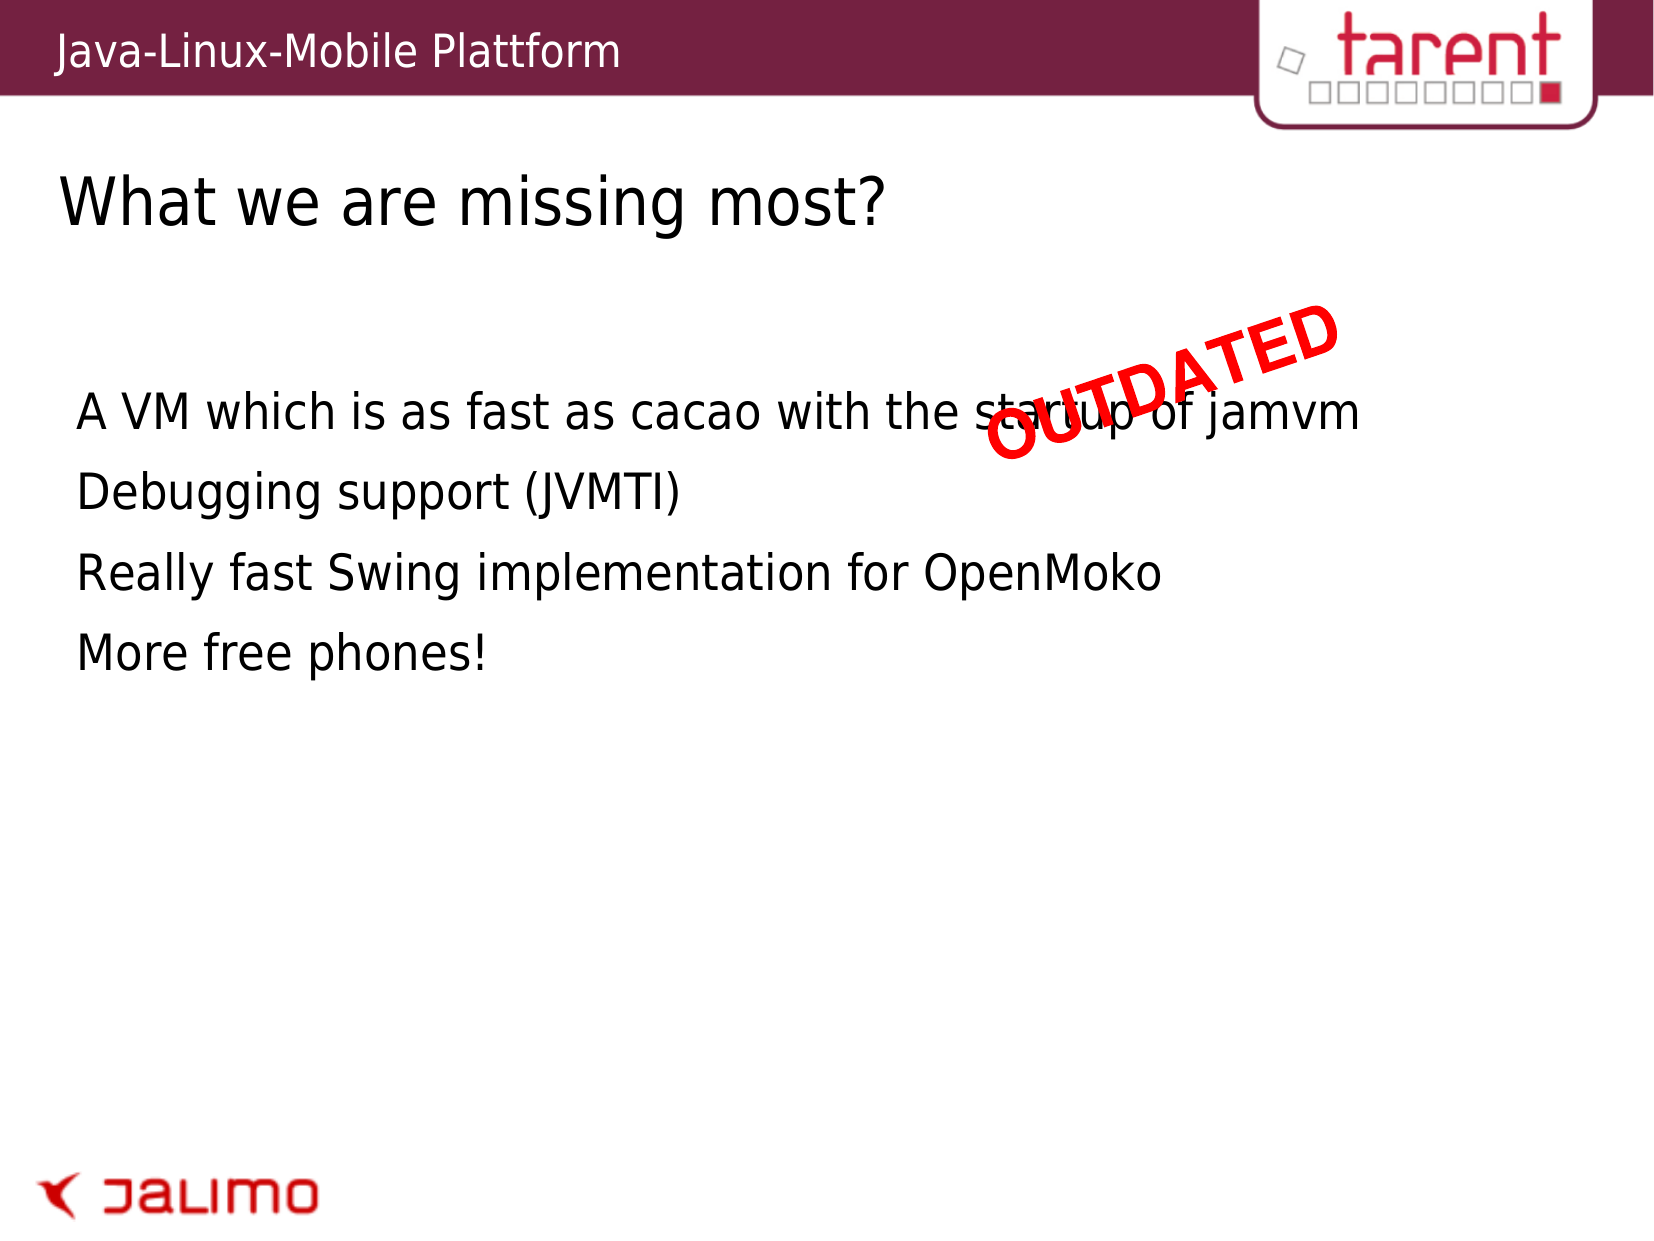

# What we are missing most?
A VM which is as fast as cacao with the startup of jamvm
Debugging support (JVMTI)
Really fast Swing implementation for OpenMoko
More free phones!